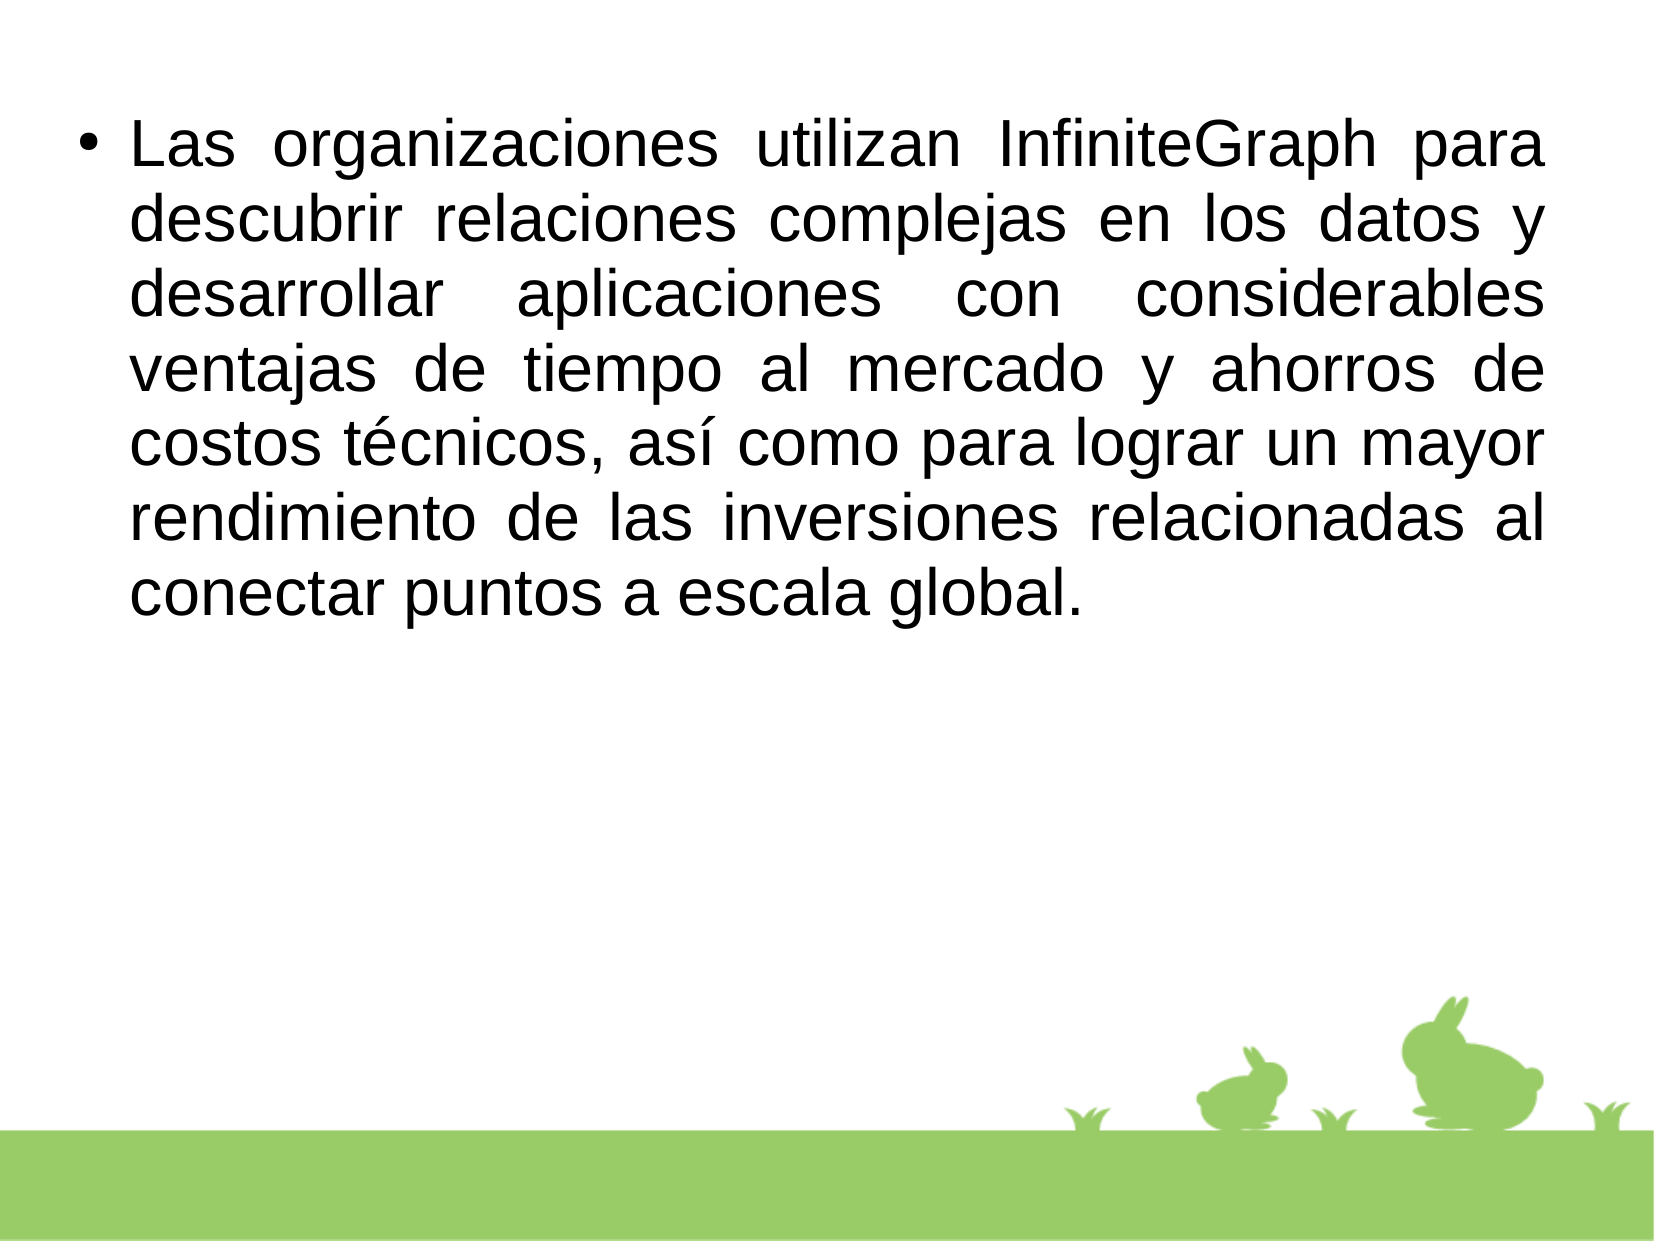

# Las organizaciones utilizan InfiniteGraph para descubrir relaciones complejas en los datos y desarrollar aplicaciones con considerables ventajas de tiempo al mercado y ahorros de costos técnicos, así como para lograr un mayor rendimiento de las inversiones relacionadas al conectar puntos a escala global.